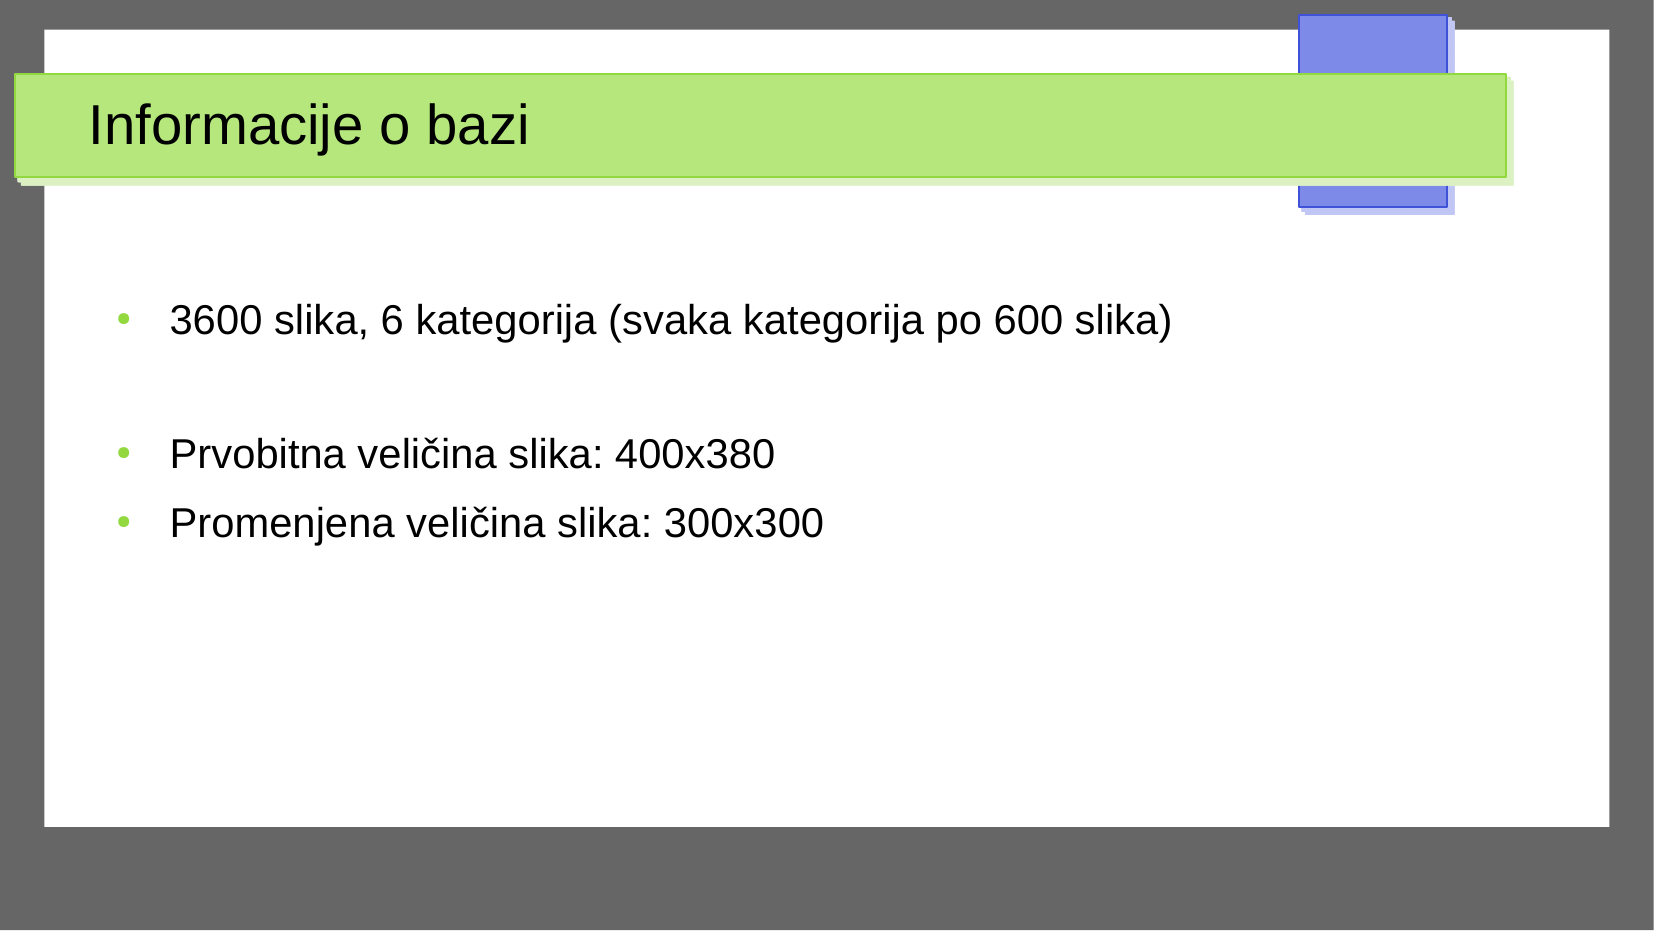

# Informacije o bazi
3600 slika, 6 kategorija (svaka kategorija po 600 slika)
Prvobitna veličina slika: 400x380
Promenjena veličina slika: 300x300